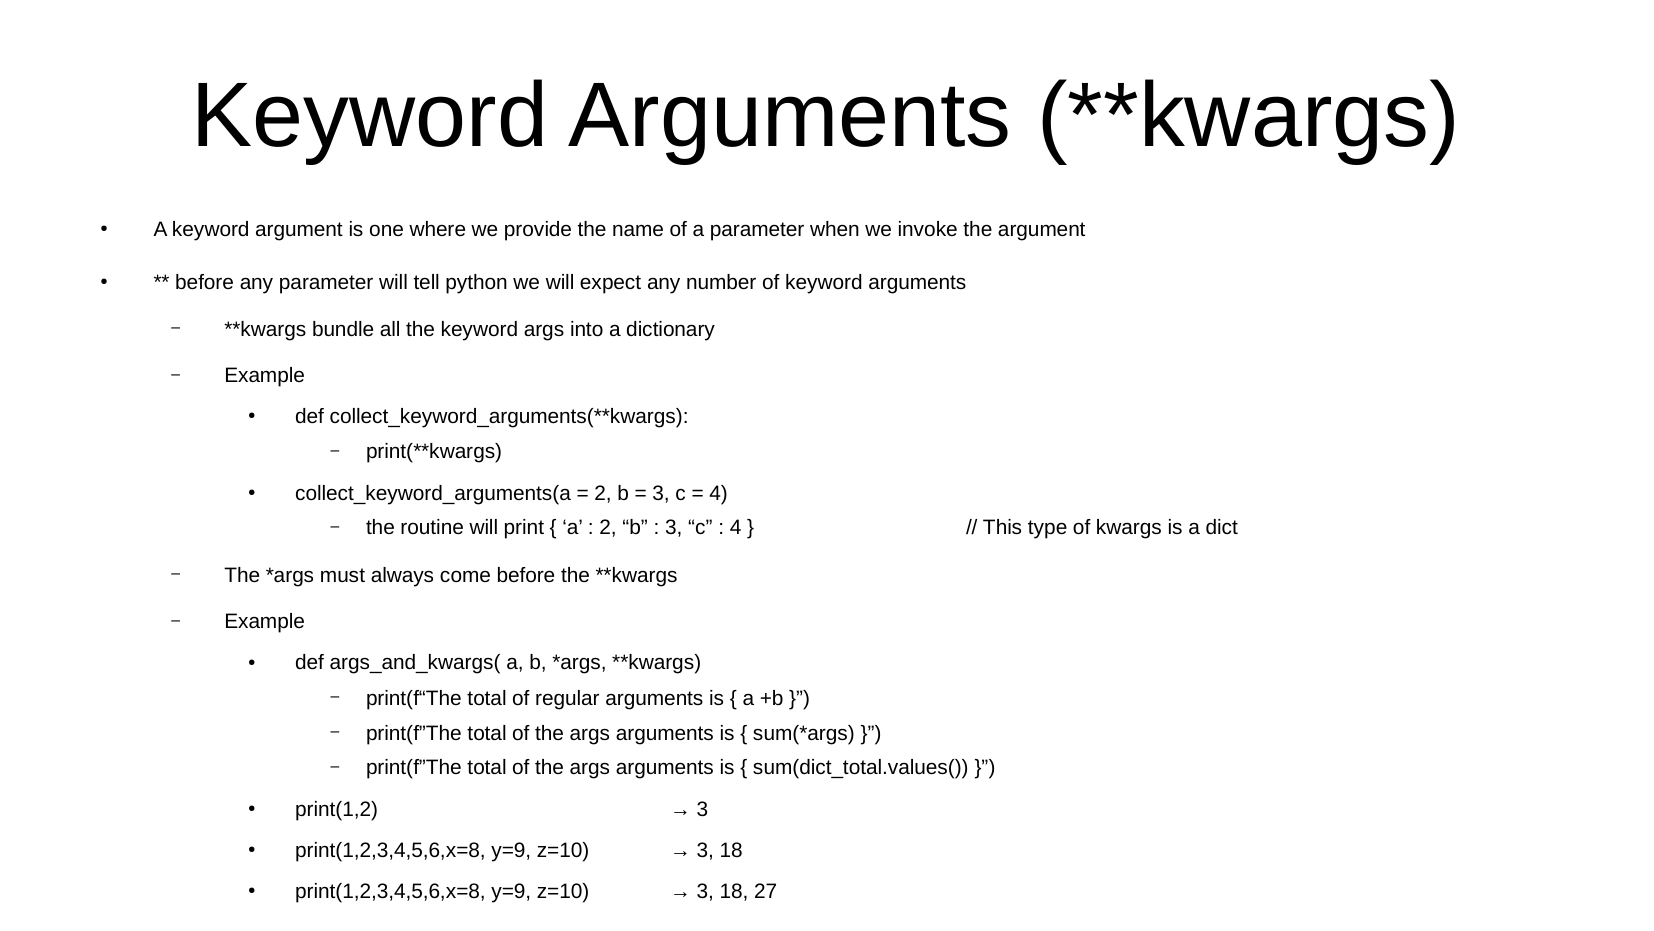

# Keyword Arguments (**kwargs)
A keyword argument is one where we provide the name of a parameter when we invoke the argument
** before any parameter will tell python we will expect any number of keyword arguments
**kwargs bundle all the keyword args into a dictionary
Example
def collect_keyword_arguments(**kwargs):
print(**kwargs)
collect_keyword_arguments(a = 2, b = 3, c = 4)
the routine will print { ‘a’ : 2, “b” : 3, “c” : 4 }			// This type of kwargs is a dict
The *args must always come before the **kwargs
Example
def args_and_kwargs( a, b, *args, **kwargs)
print(f“The total of regular arguments is { a +b }”)
print(f”The total of the args arguments is { sum(*args) }”)
print(f”The total of the args arguments is { sum(dict_total.values()) }”)
print(1,2)				→ 3
print(1,2,3,4,5,6,x=8, y=9, z=10)		→ 3, 18
print(1,2,3,4,5,6,x=8, y=9, z=10)		→ 3, 18, 27